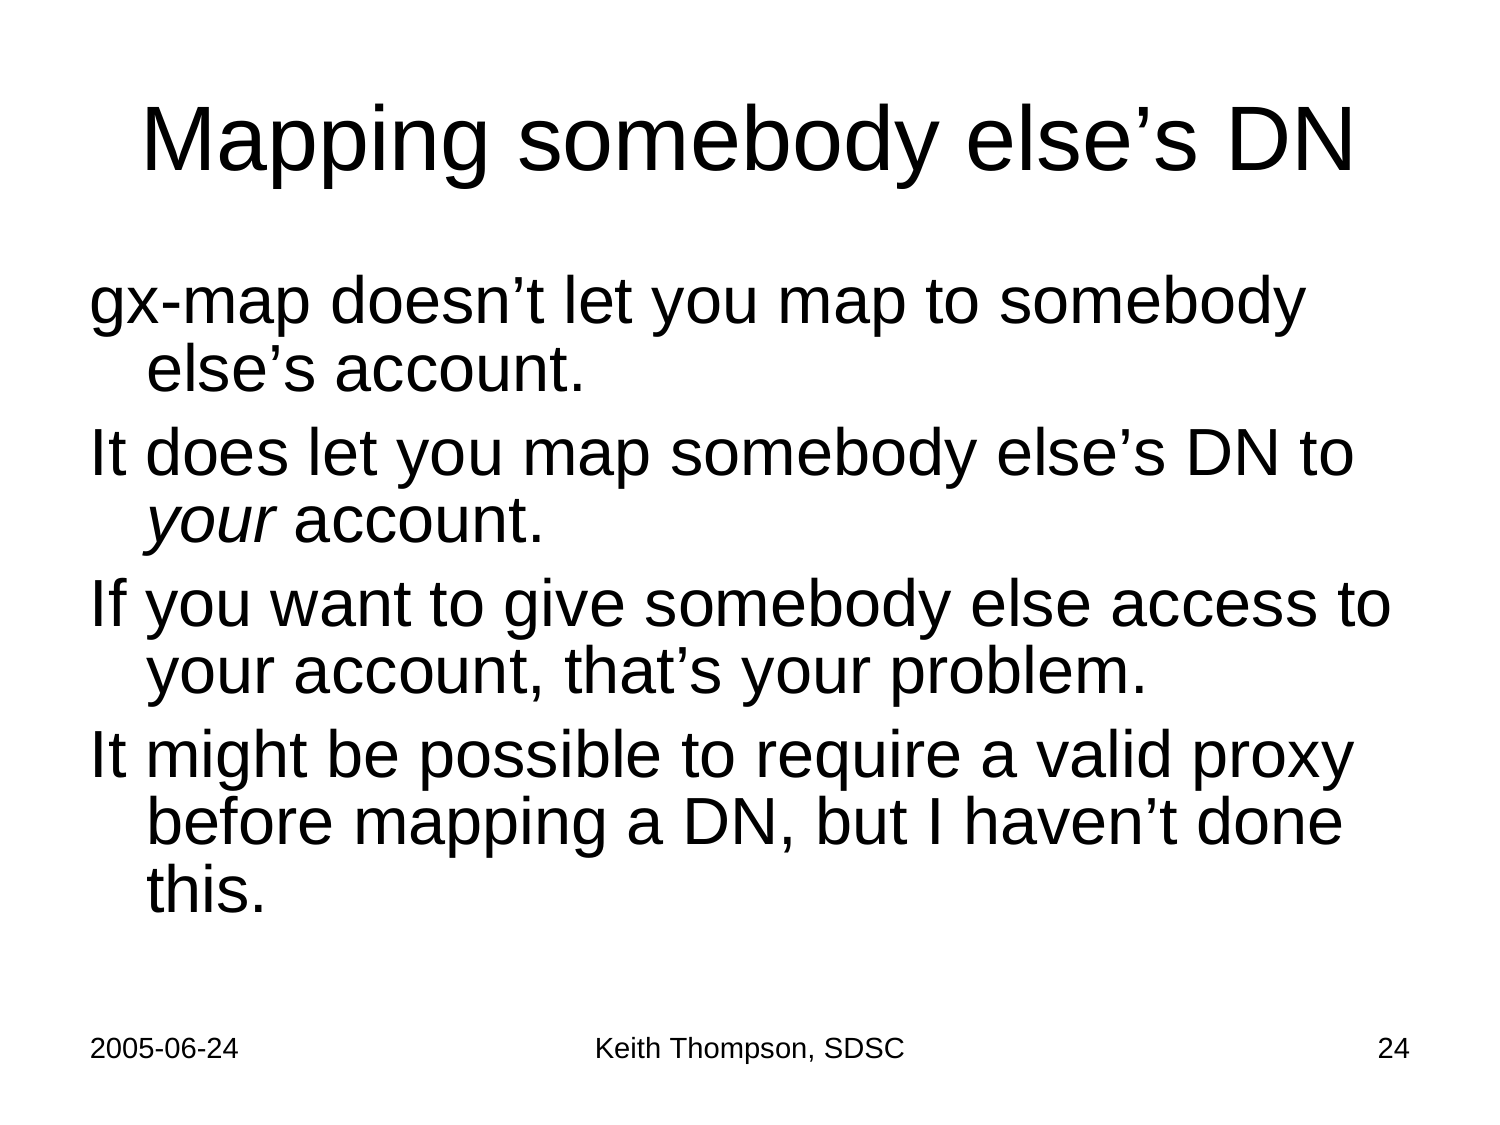

# Mapping somebody else’s DN
gx-map doesn’t let you map to somebody else’s account.
It does let you map somebody else’s DN to your account.
If you want to give somebody else access to your account, that’s your problem.
It might be possible to require a valid proxy before mapping a DN, but I haven’t done this.
2005-06-24
Keith Thompson, SDSC
24